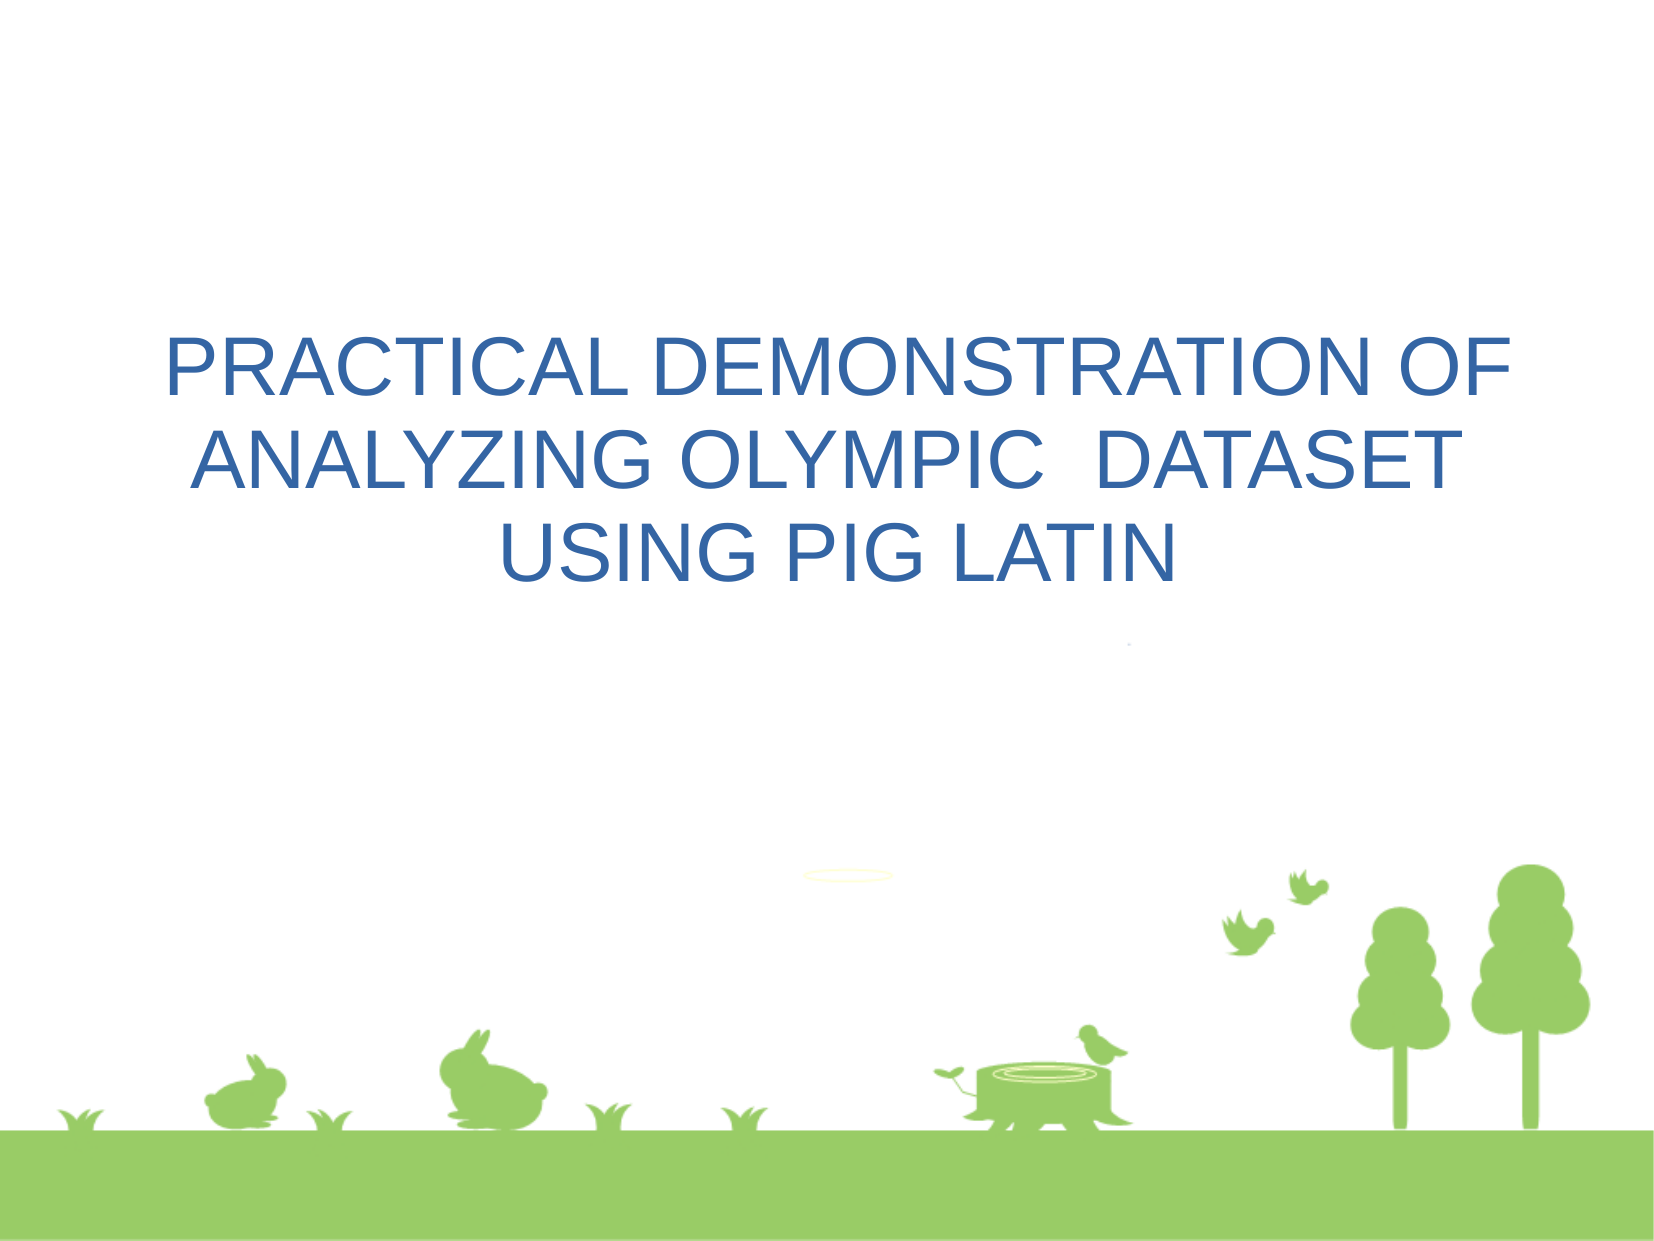

# PRACTICAL DEMONSTRATION OF ANALYZING OLYMPIC DATASET USING PIG LATIN